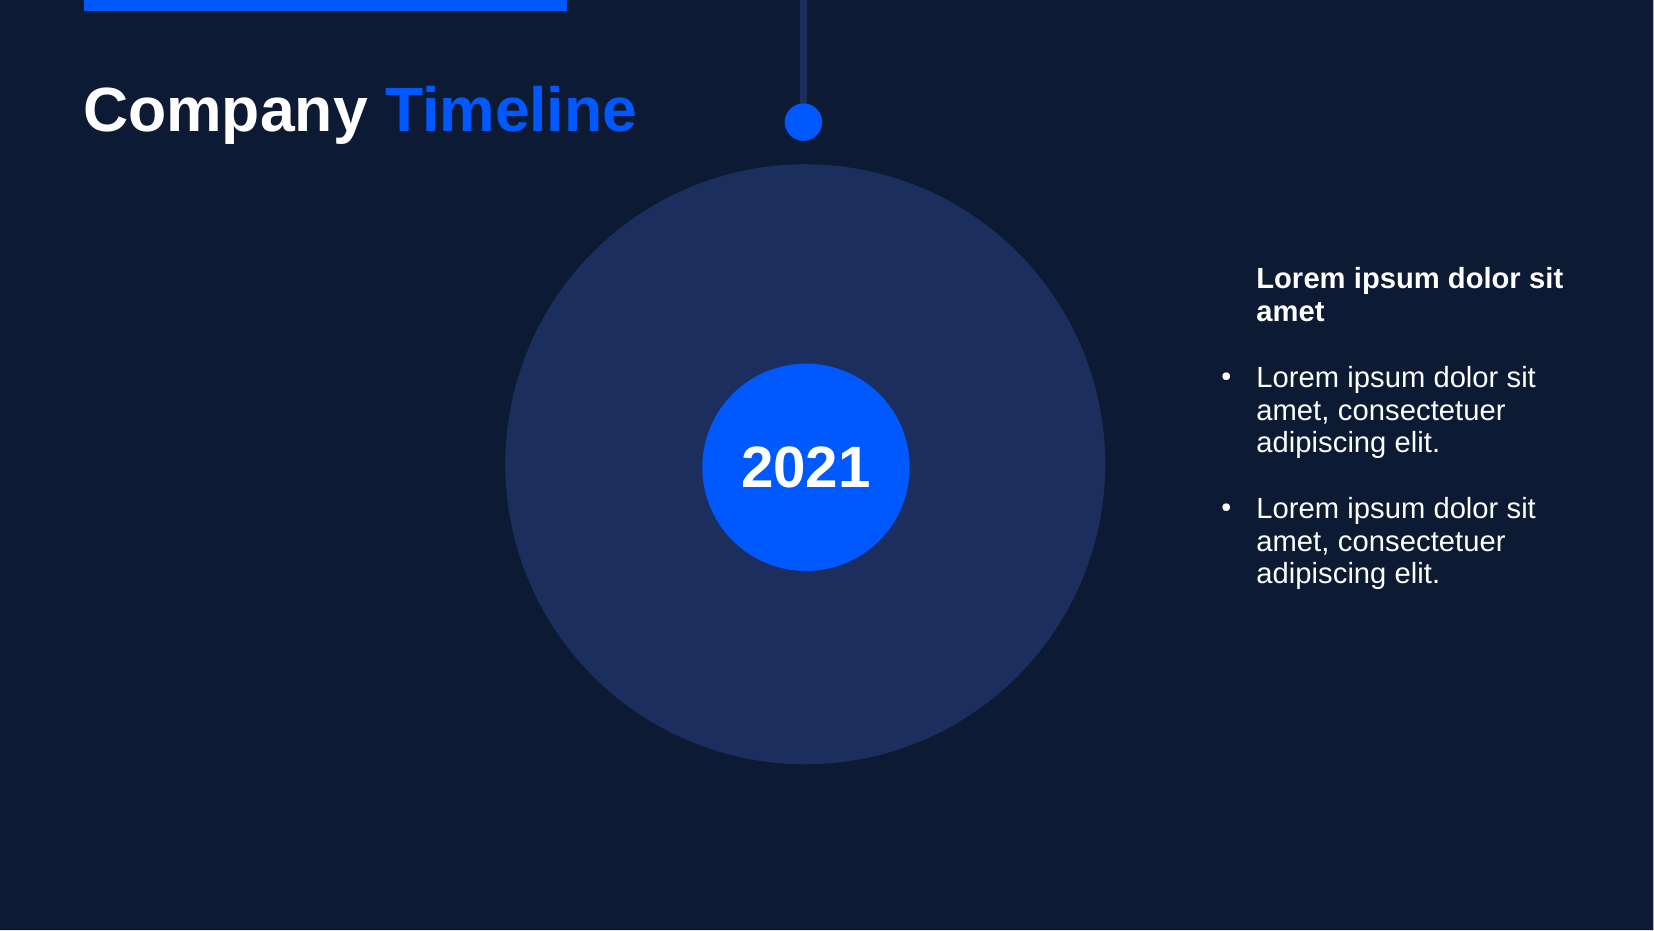

# Company Timeline
Lorem ipsum dolor sit amet
Lorem ipsum dolor sit amet, consectetuer adipiscing elit.
Lorem ipsum dolor sit amet, consectetuer adipiscing elit.
2021